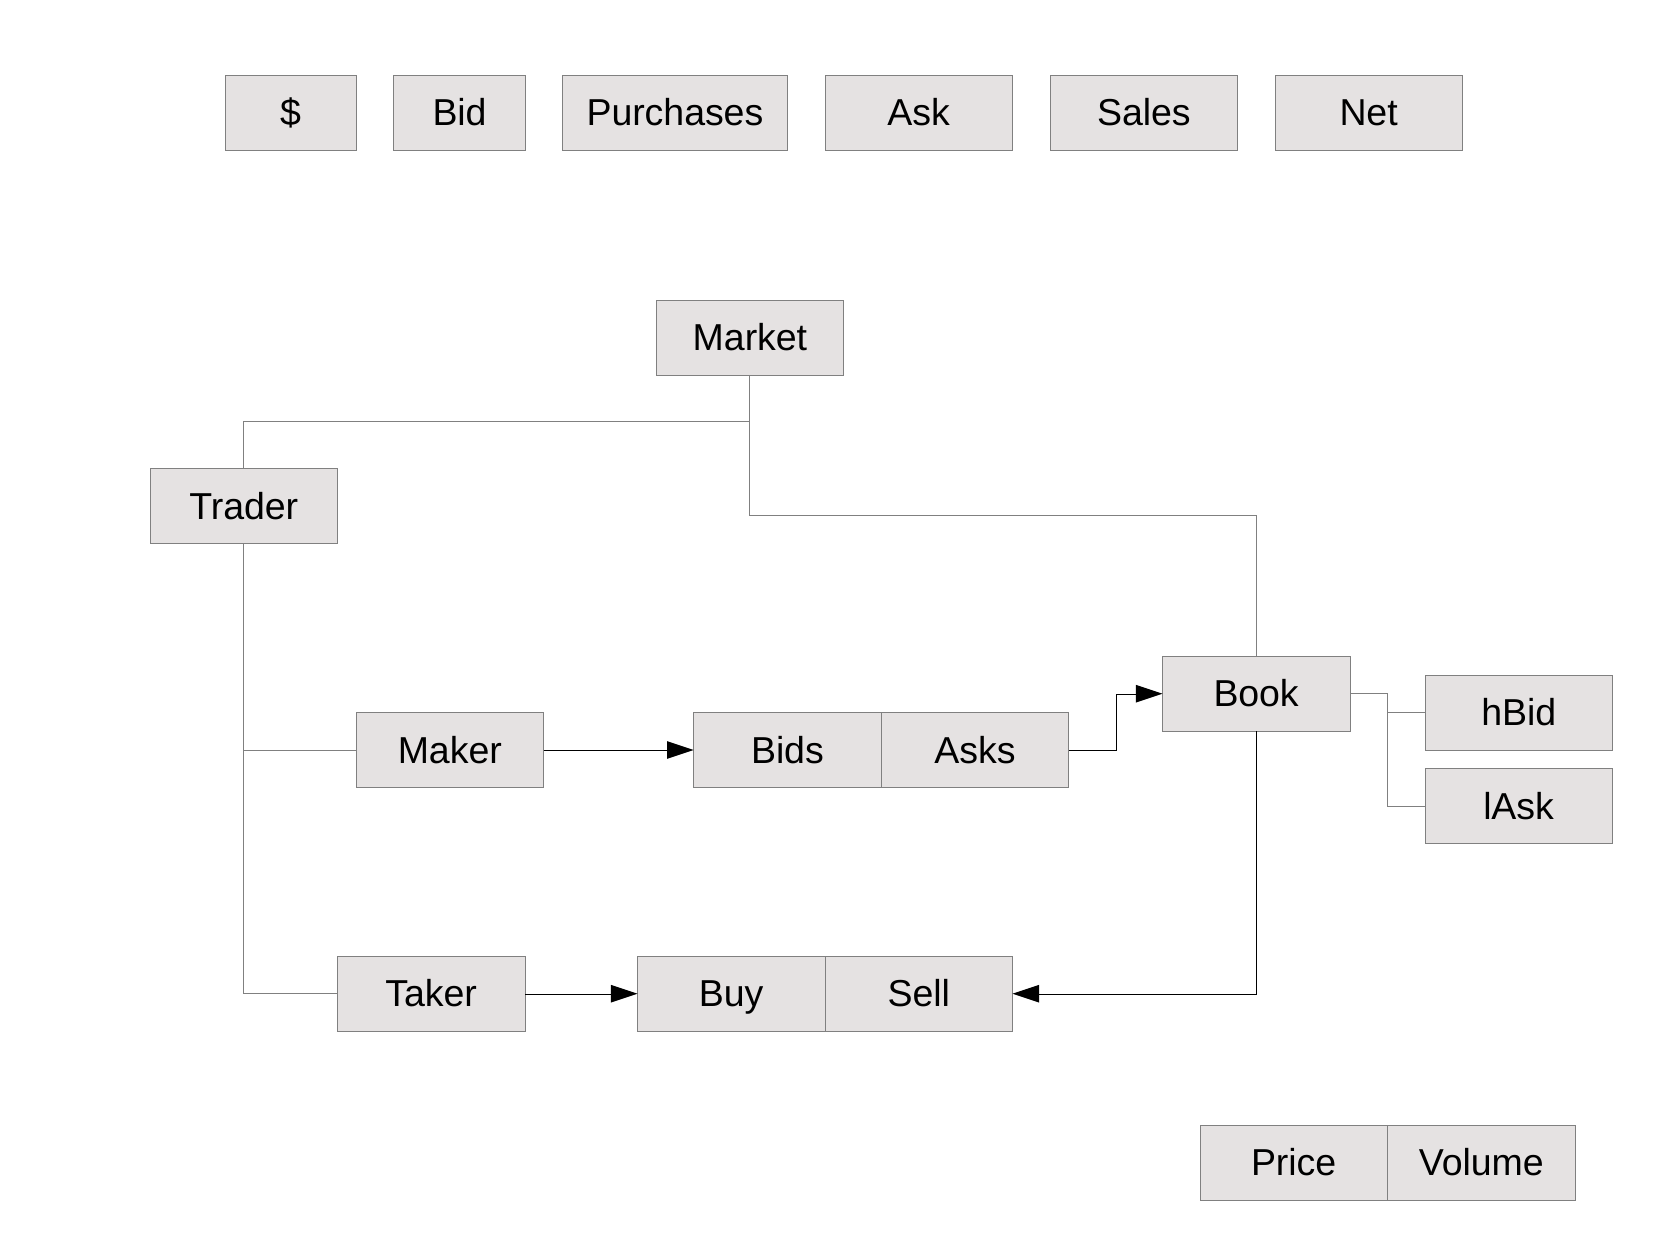

$
Bid
Purchases
Ask
Sales
Net
Market
Trader
Book
hBid
Maker
Bids
Asks
lAsk
Taker
Buy
Sell
Price
Volume